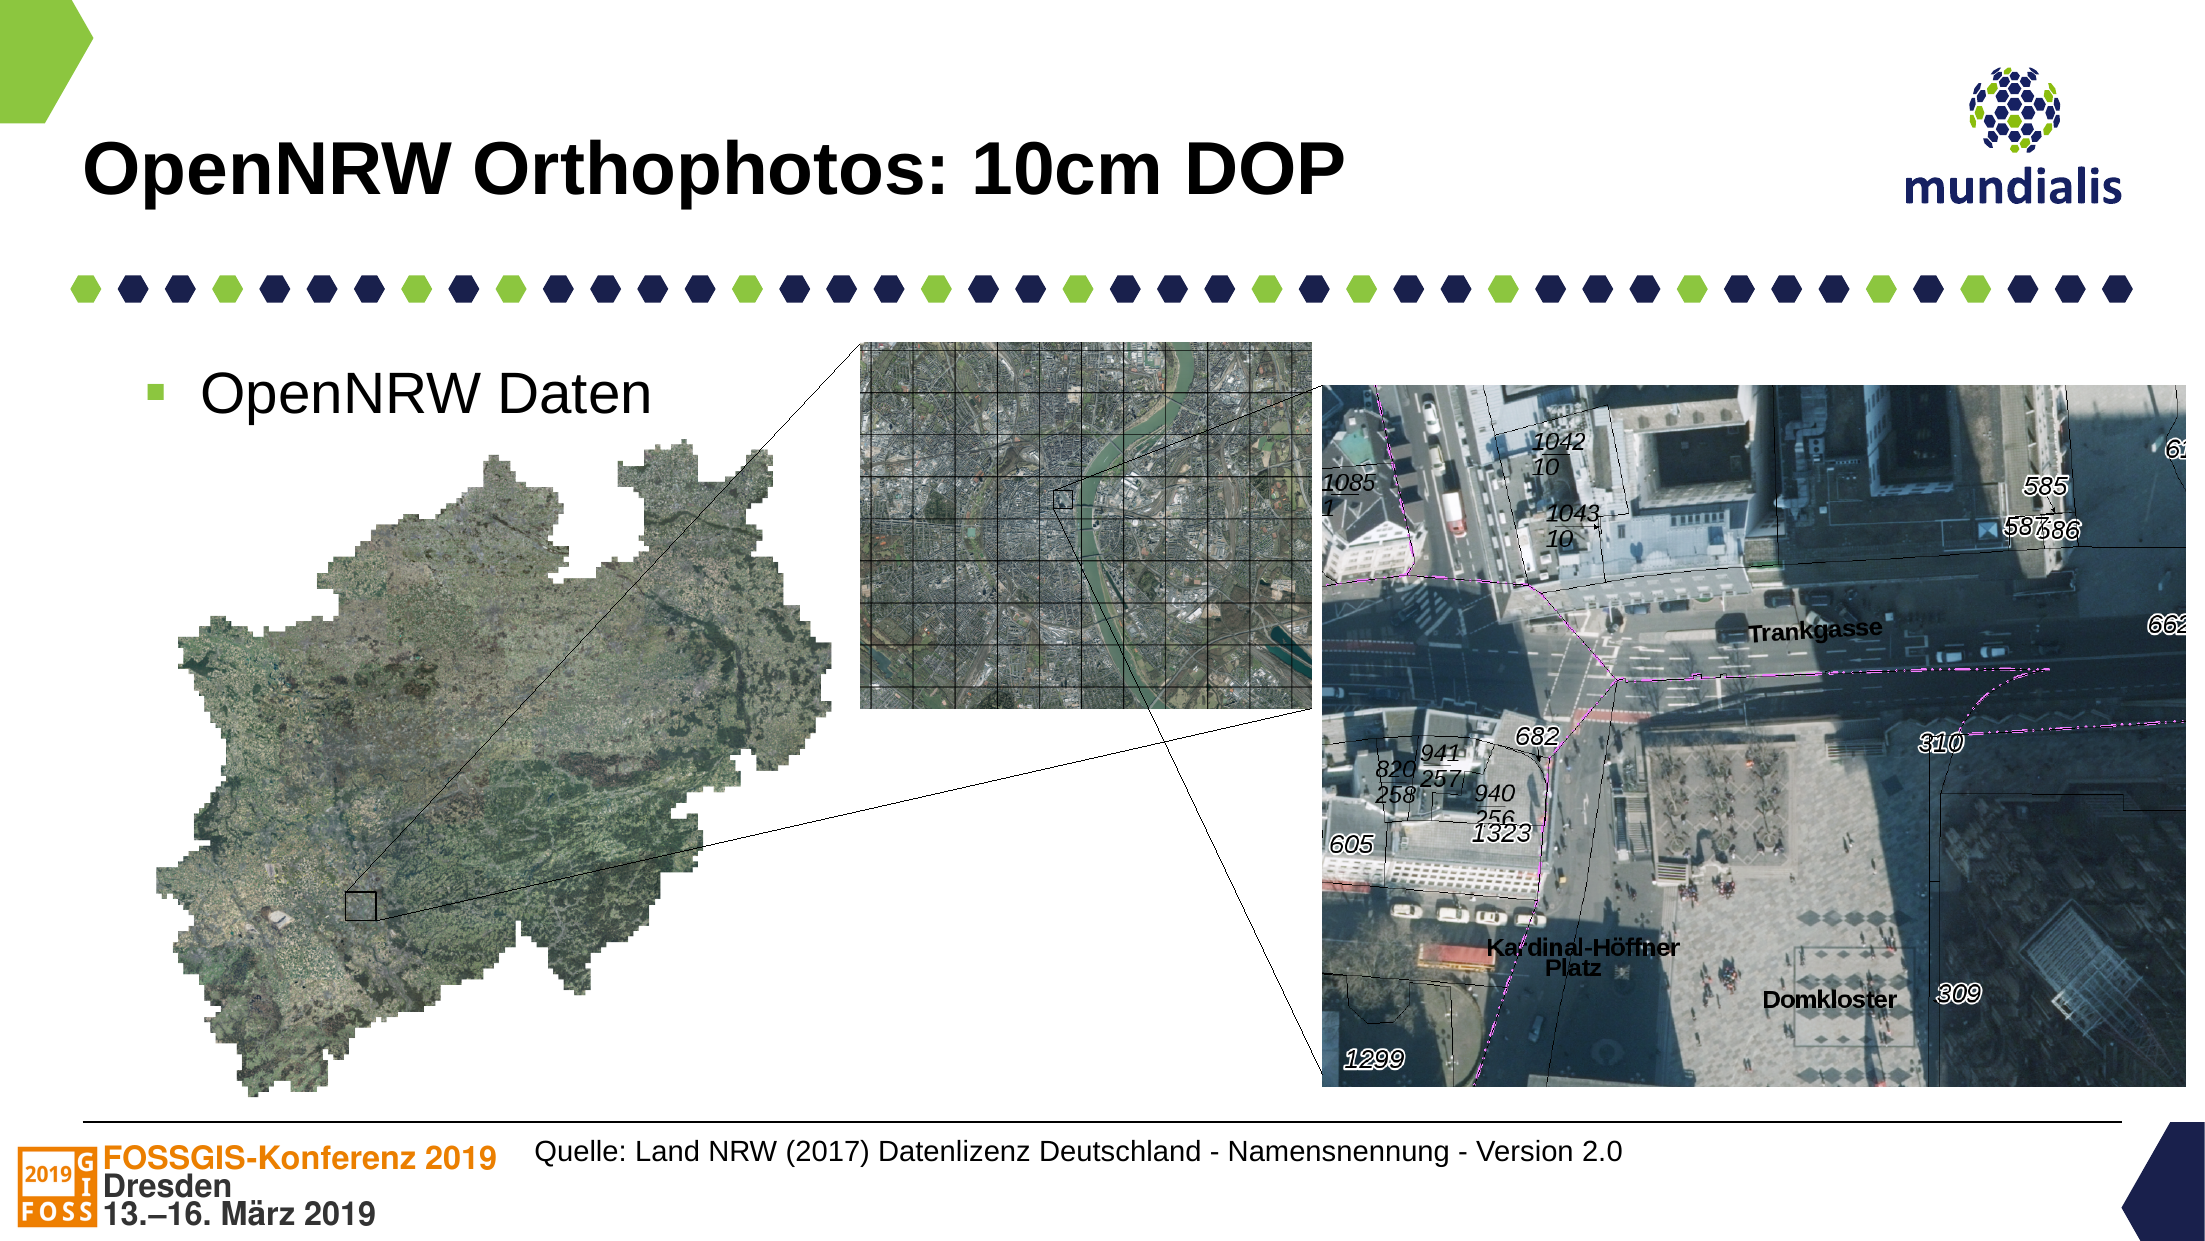

# OpenNRW Orthophotos: 10cm DOP
OpenNRW Daten
Quelle: Land NRW (2017) Datenlizenz Deutschland - Namensnennung - Version 2.0